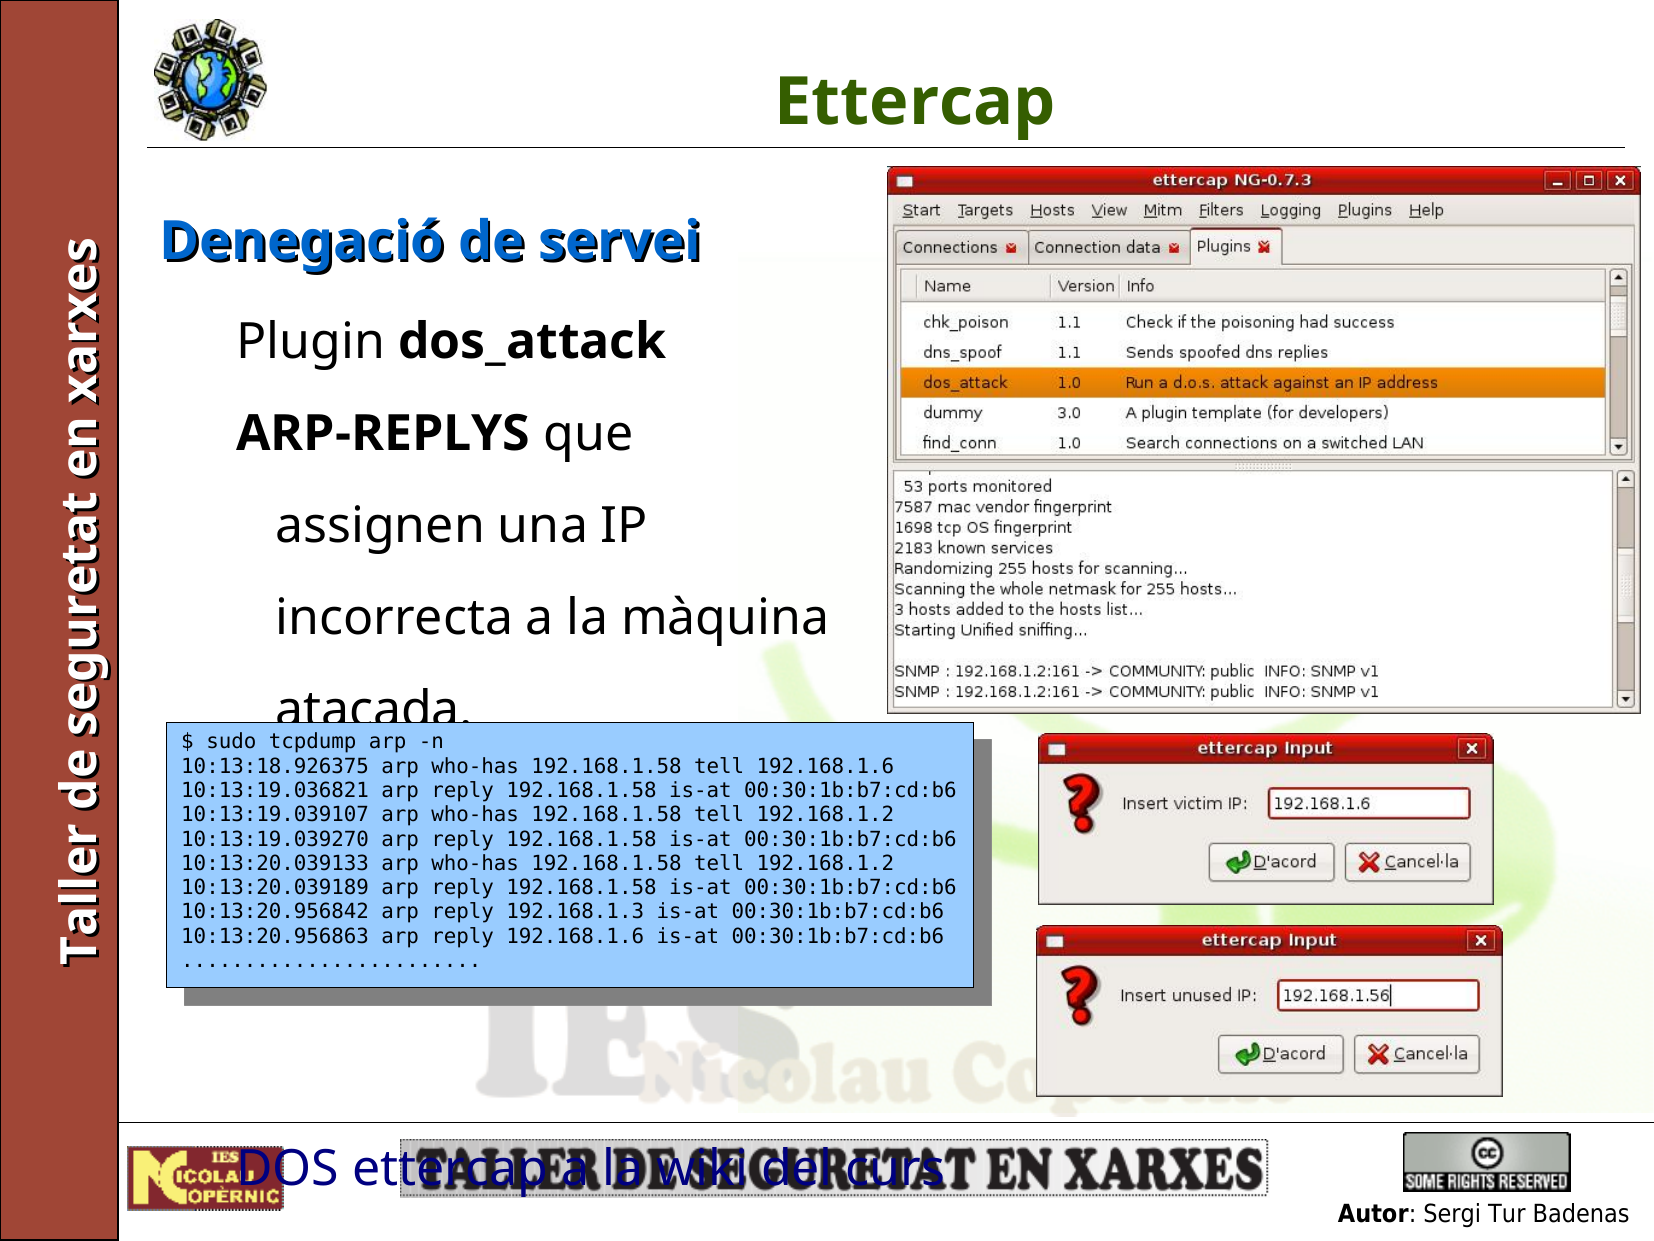

# Ettercap
Denegació de servei
Plugin dos_attack
ARP-REPLYS que
 assignen una IP
 incorrecta a la màquina
 atacada.
DOS ettercap a la wiki del curs
$ sudo tcpdump arp -n
10:13:18.926375 arp who-has 192.168.1.58 tell 192.168.1.6
10:13:19.036821 arp reply 192.168.1.58 is-at 00:30:1b:b7:cd:b6
10:13:19.039107 arp who-has 192.168.1.58 tell 192.168.1.2
10:13:19.039270 arp reply 192.168.1.58 is-at 00:30:1b:b7:cd:b6
10:13:20.039133 arp who-has 192.168.1.58 tell 192.168.1.2
10:13:20.039189 arp reply 192.168.1.58 is-at 00:30:1b:b7:cd:b6
10:13:20.956842 arp reply 192.168.1.3 is-at 00:30:1b:b7:cd:b6
10:13:20.956863 arp reply 192.168.1.6 is-at 00:30:1b:b7:cd:b6
........................